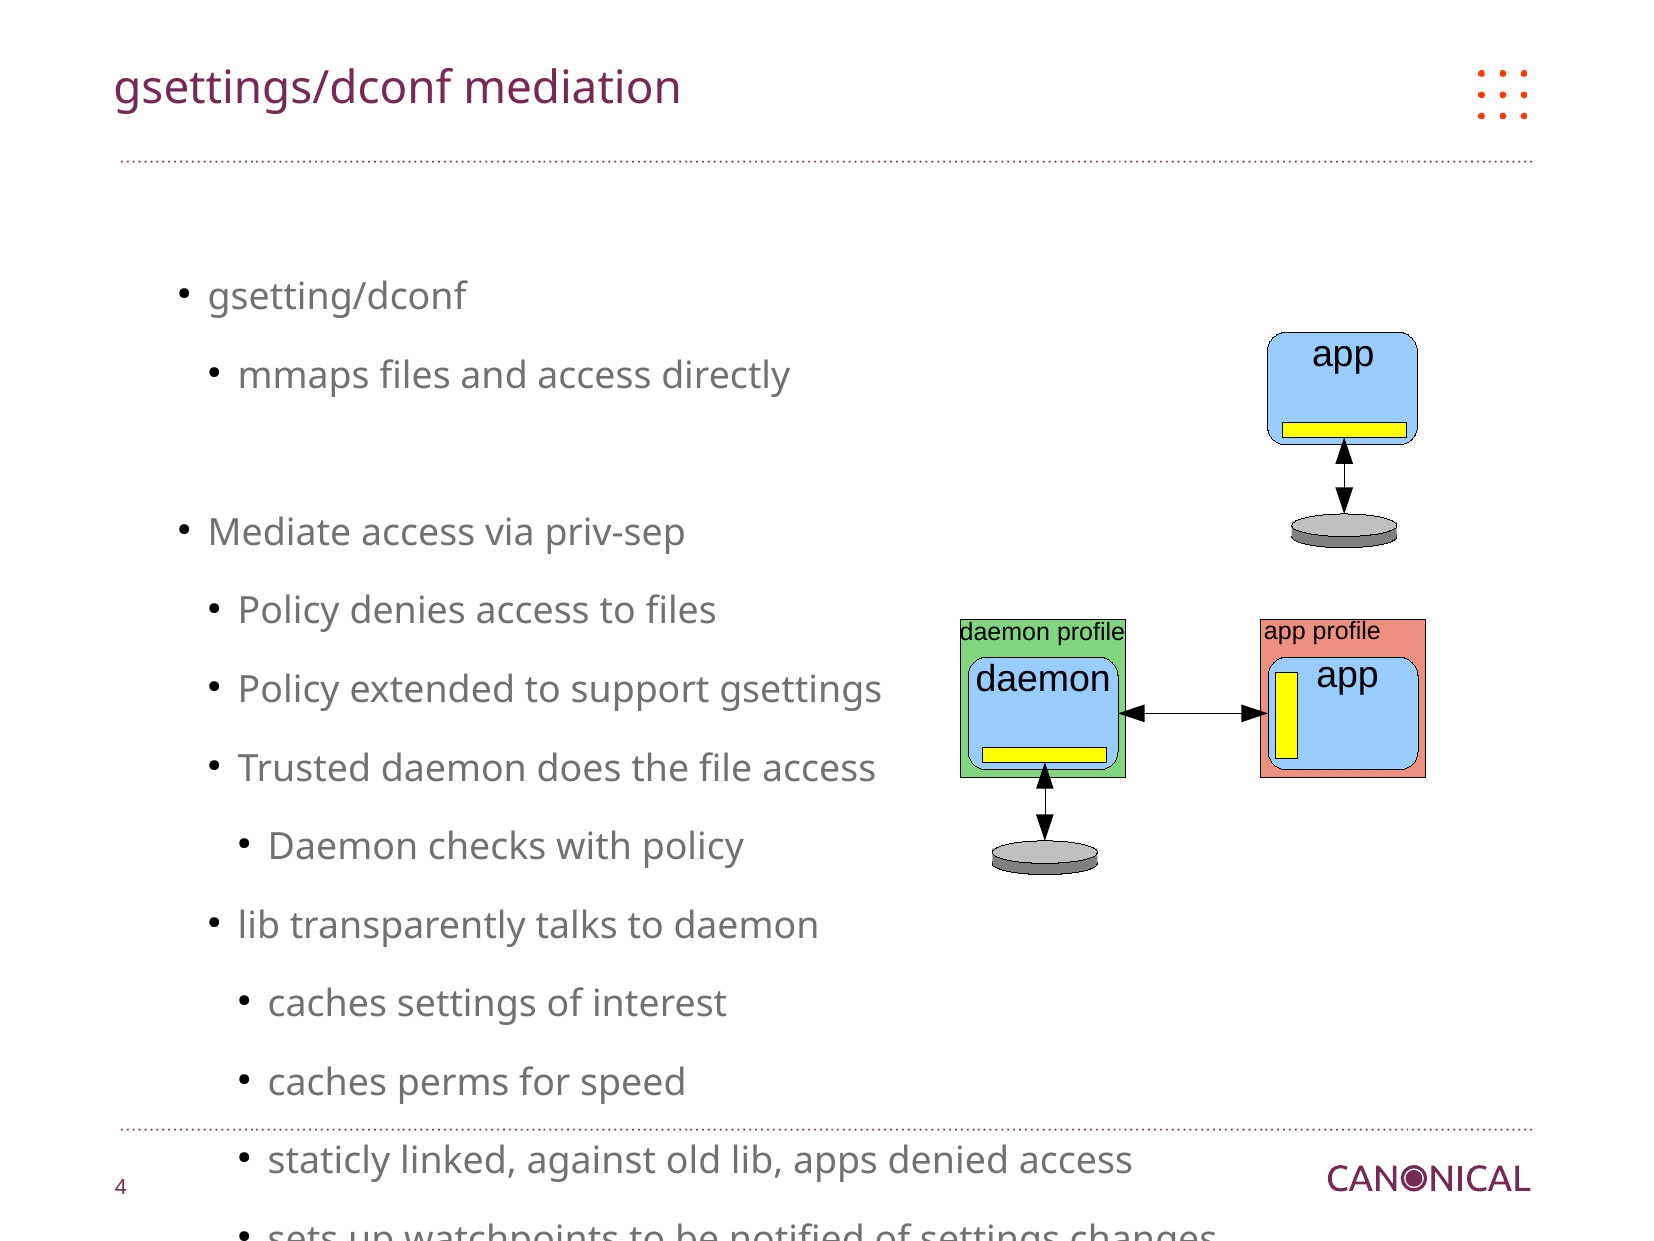

gsettings/dconf mediation
# gsetting/dconf
mmaps files and access directly
Mediate access via priv-sep
Policy denies access to files
Policy extended to support gsettings
Trusted daemon does the file access
Daemon checks with policy
lib transparently talks to daemon
caches settings of interest
caches perms for speed
staticly linked, against old lib, apps denied access
sets up watchpoints to be notified of settings changes
app
app profile
daemon profile
app
daemon